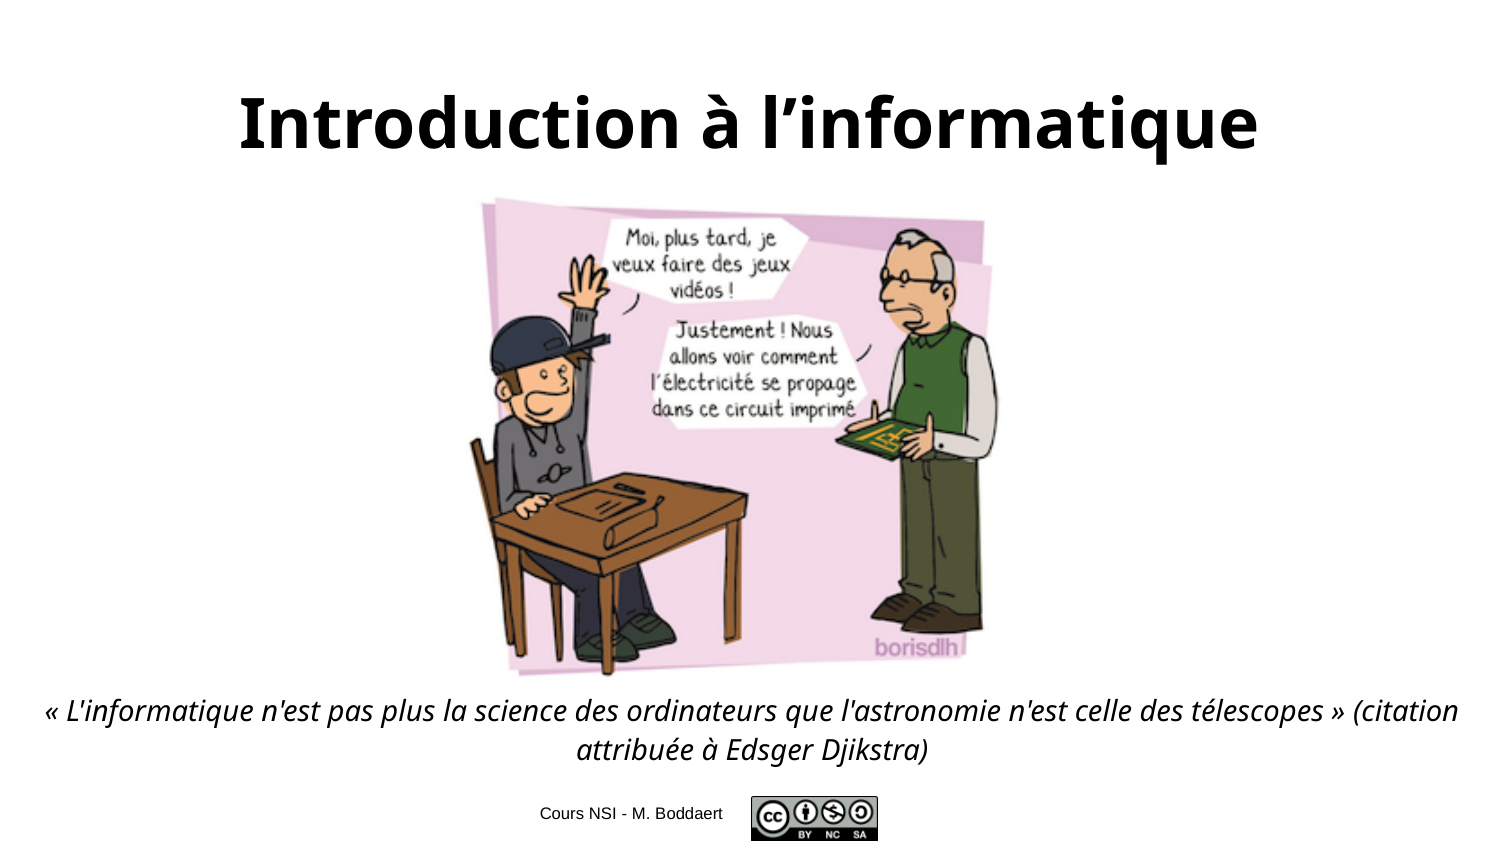

# Introduction à l’informatique
« L'informatique n'est pas plus la science des ordinateurs que l'astronomie n'est celle des télescopes » (citation attribuée à Edsger Djikstra)